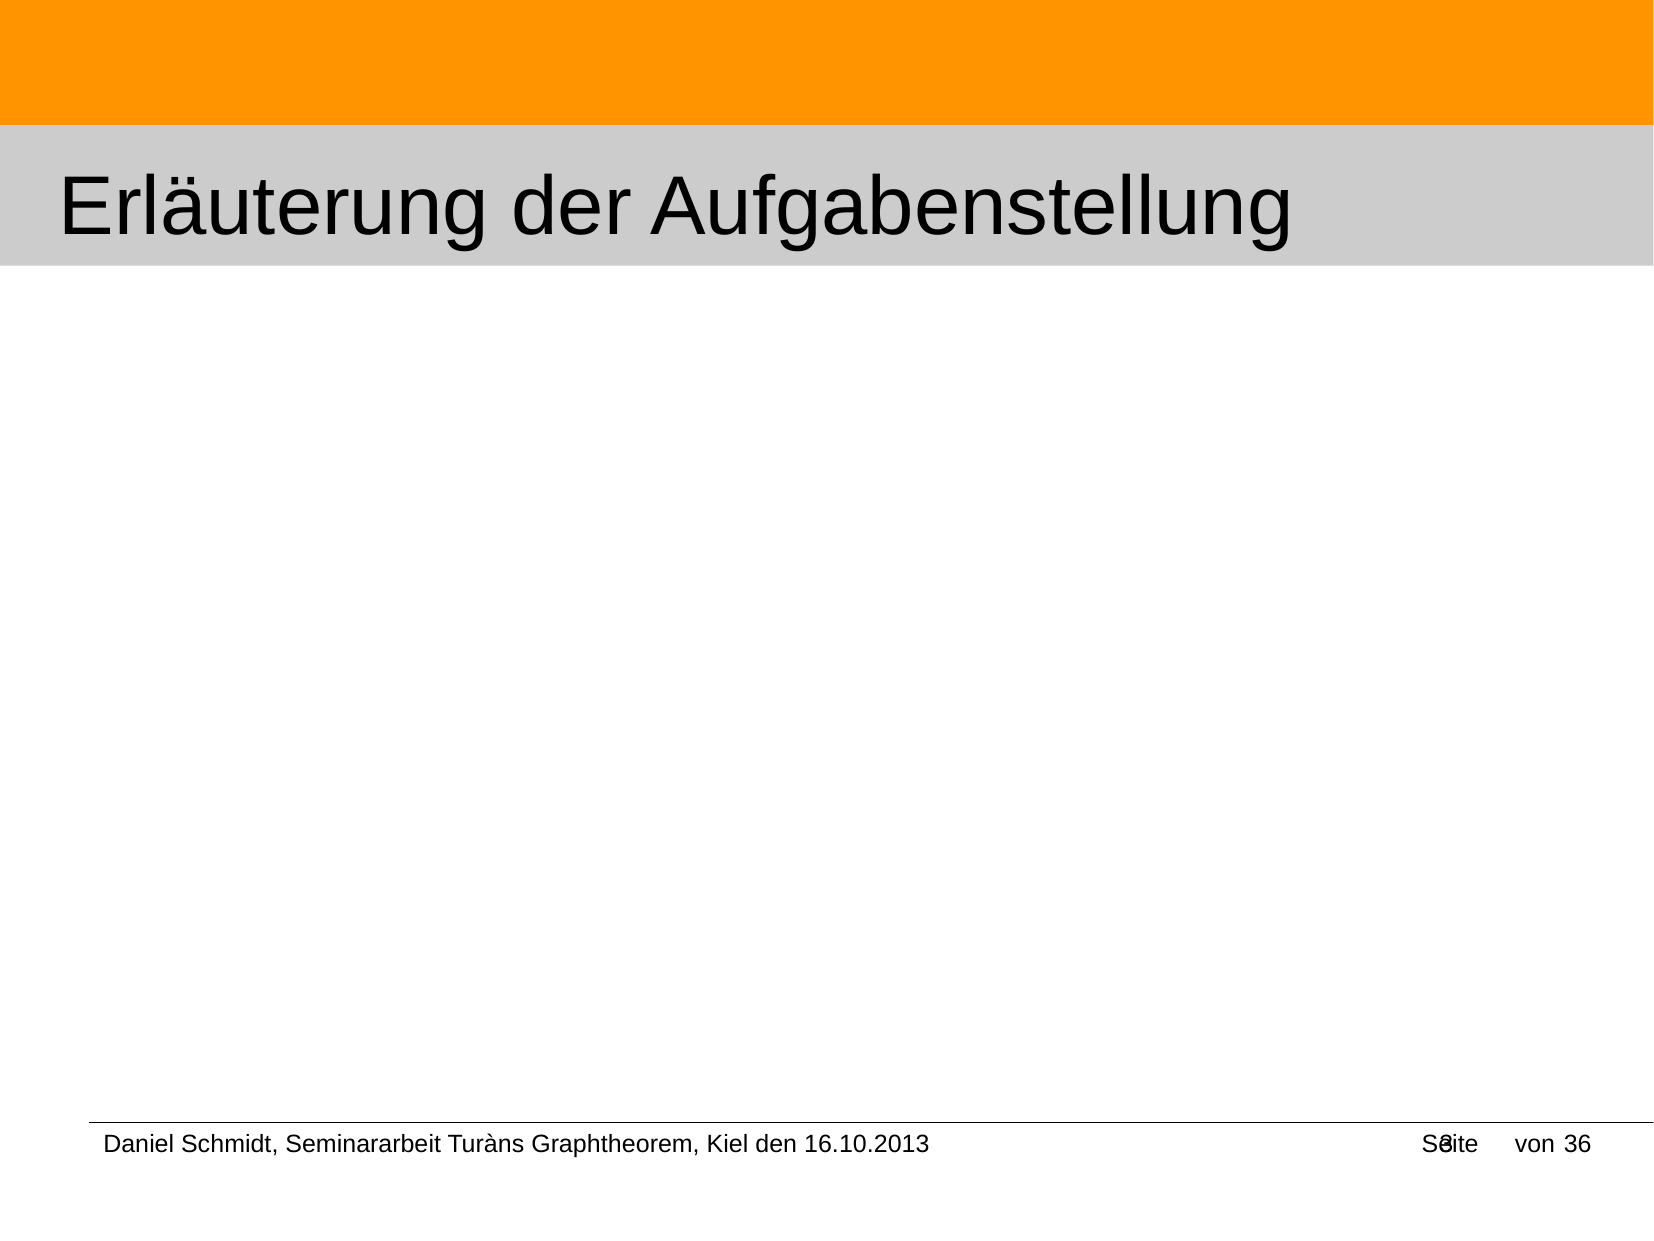

# Erläuterung der Aufgabenstellung
36
von
Daniel Schmidt, Seminararbeit Turàns Graphtheorem, Kiel den 16.10.2013
Seite